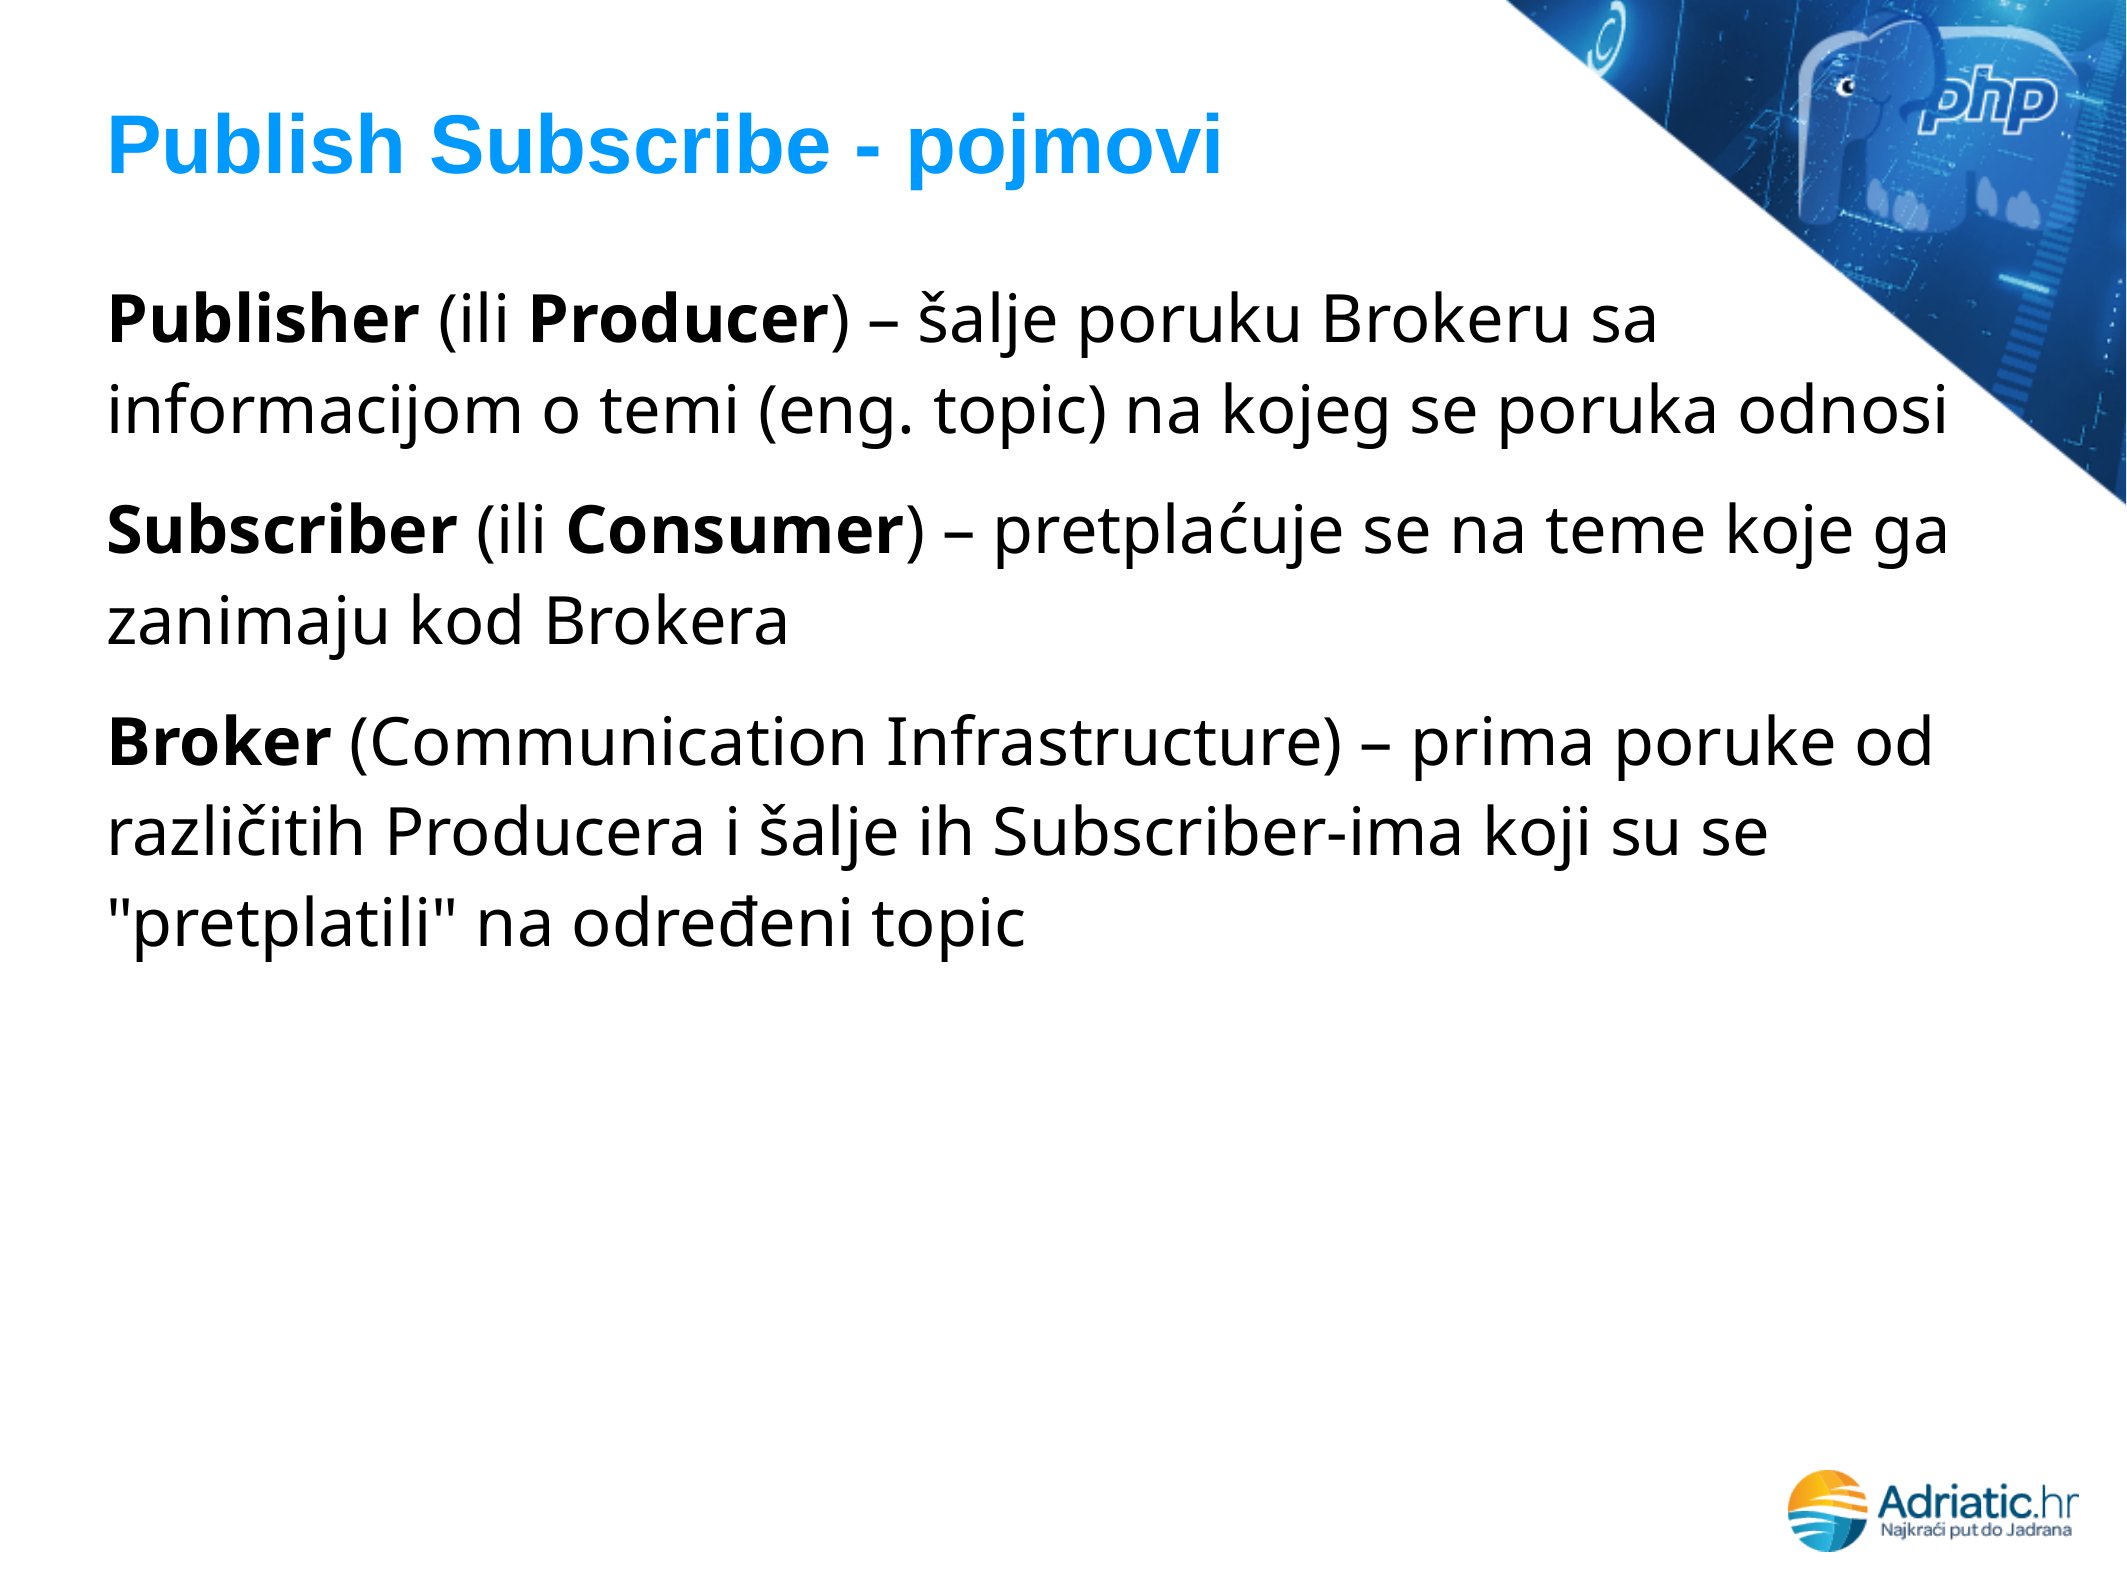

# Publish Subscribe - pojmovi
Publisher (ili Producer) – šalje poruku Brokeru sa informacijom o temi (eng. topic) na kojeg se poruka odnosi
Subscriber (ili Consumer) – pretplaćuje se na teme koje ga zanimaju kod Brokera
Broker (Communication Infrastructure) – prima poruke od različitih Producera i šalje ih Subscriber-ima koji su se "pretplatili" na određeni topic